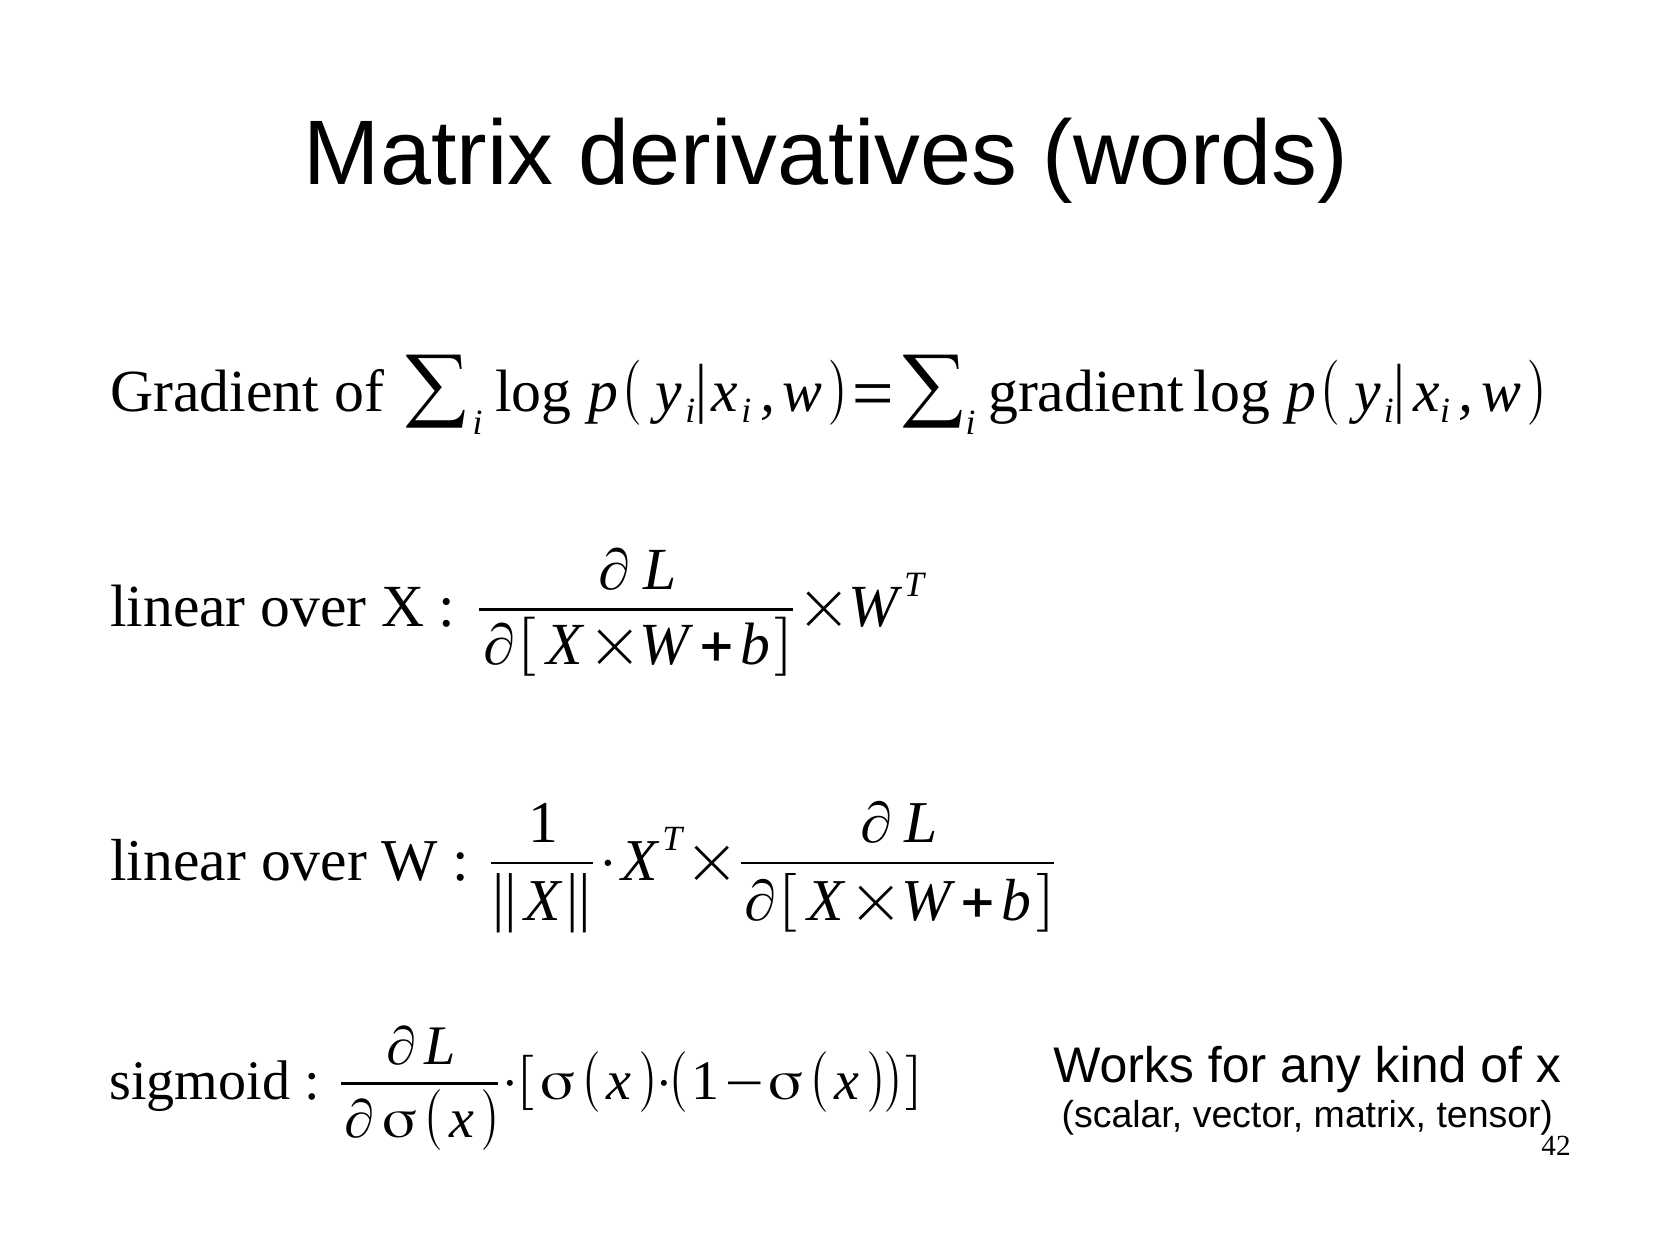

# Matrix derivatives (words)
Works for any kind of x
(scalar, vector, matrix, tensor)
42